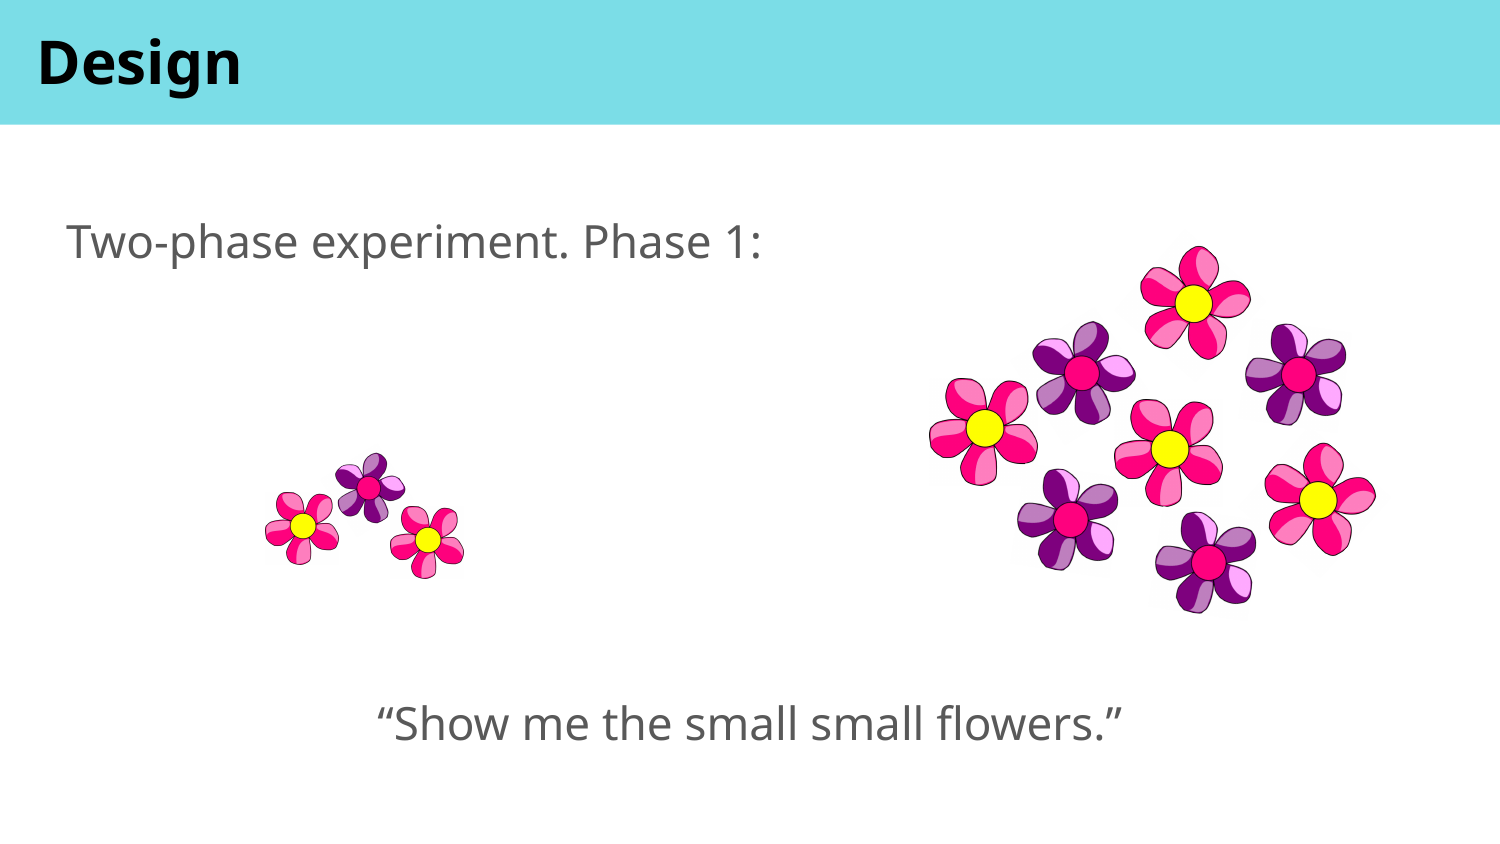

# Design
Two-phase experiment. Phase 1:
“Show me the small small flowers.”